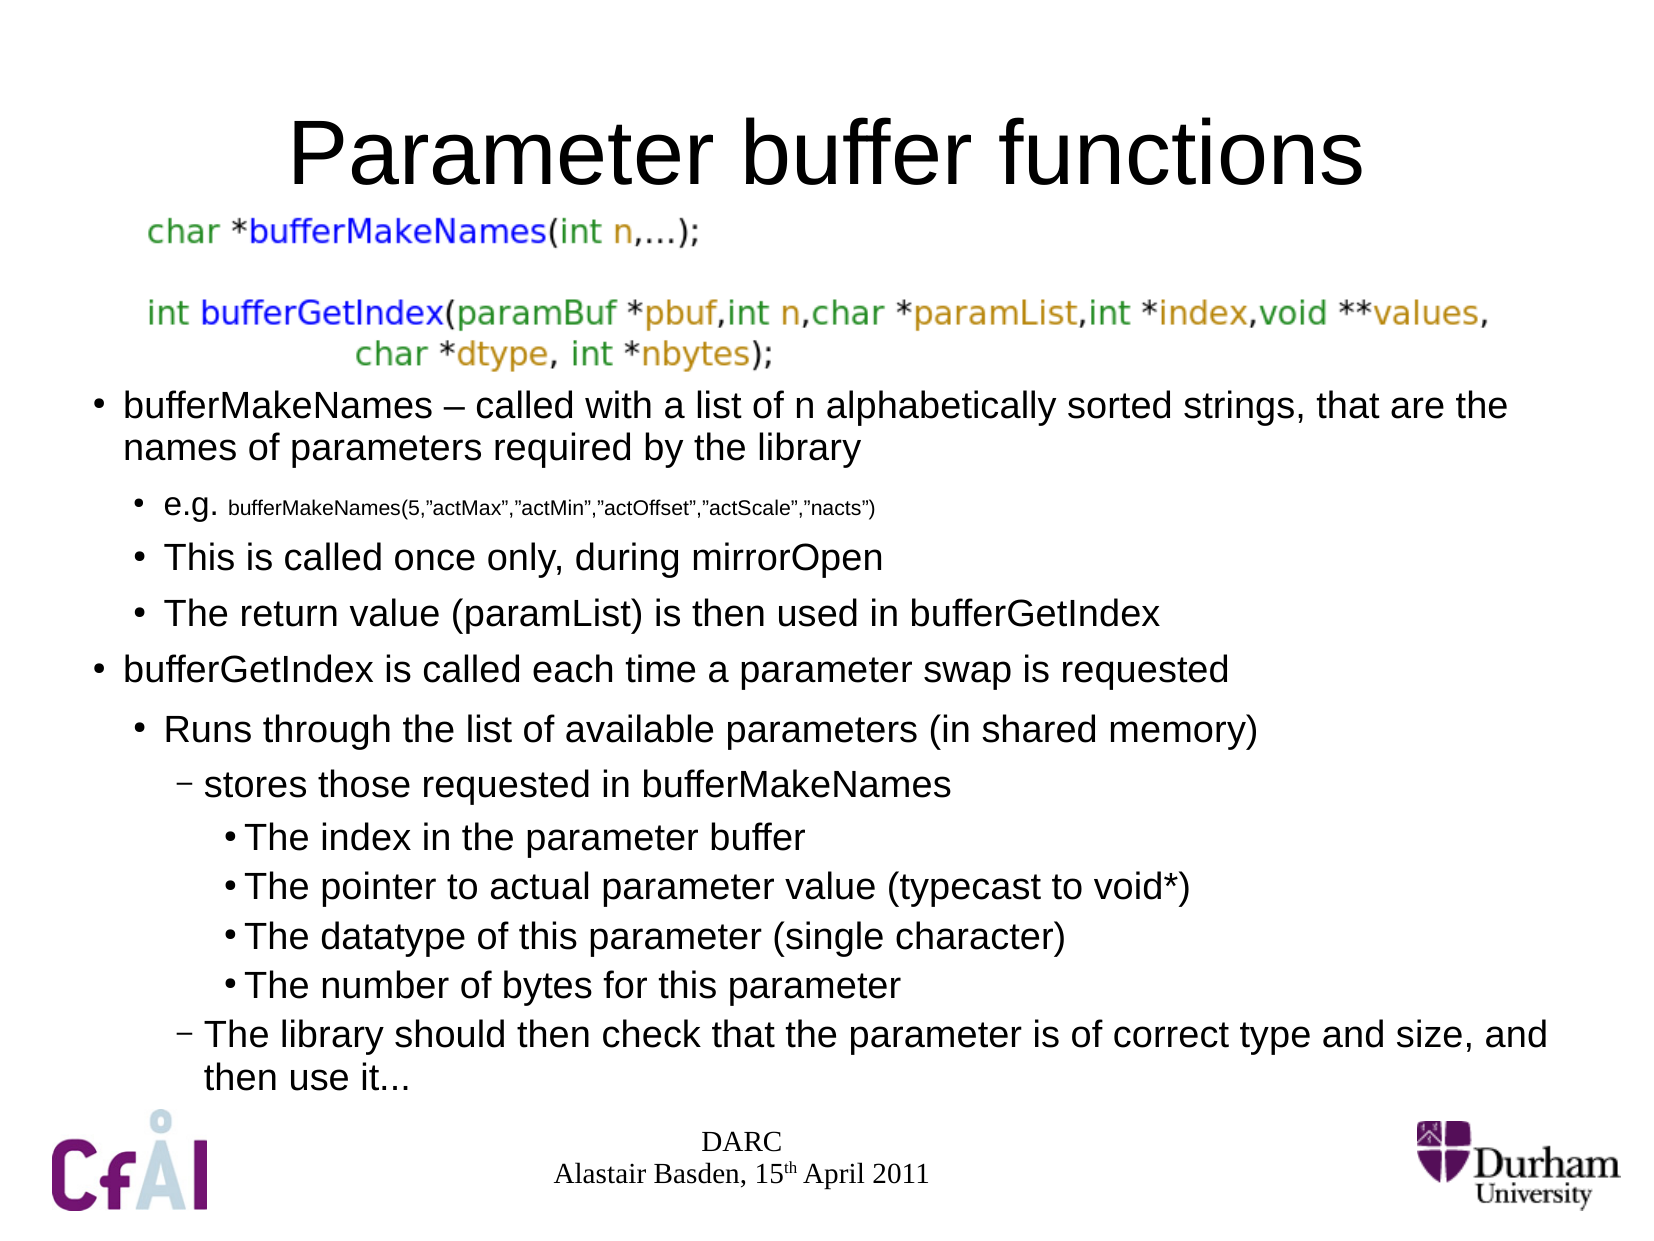

# Parameter buffer functions
bufferMakeNames – called with a list of n alphabetically sorted strings, that are the names of parameters required by the library
e.g. bufferMakeNames(5,”actMax”,”actMin”,”actOffset”,”actScale”,”nacts”)
This is called once only, during mirrorOpen
The return value (paramList) is then used in bufferGetIndex
bufferGetIndex is called each time a parameter swap is requested
Runs through the list of available parameters (in shared memory)
stores those requested in bufferMakeNames
The index in the parameter buffer
The pointer to actual parameter value (typecast to void*)
The datatype of this parameter (single character)
The number of bytes for this parameter
The library should then check that the parameter is of correct type and size, and then use it...